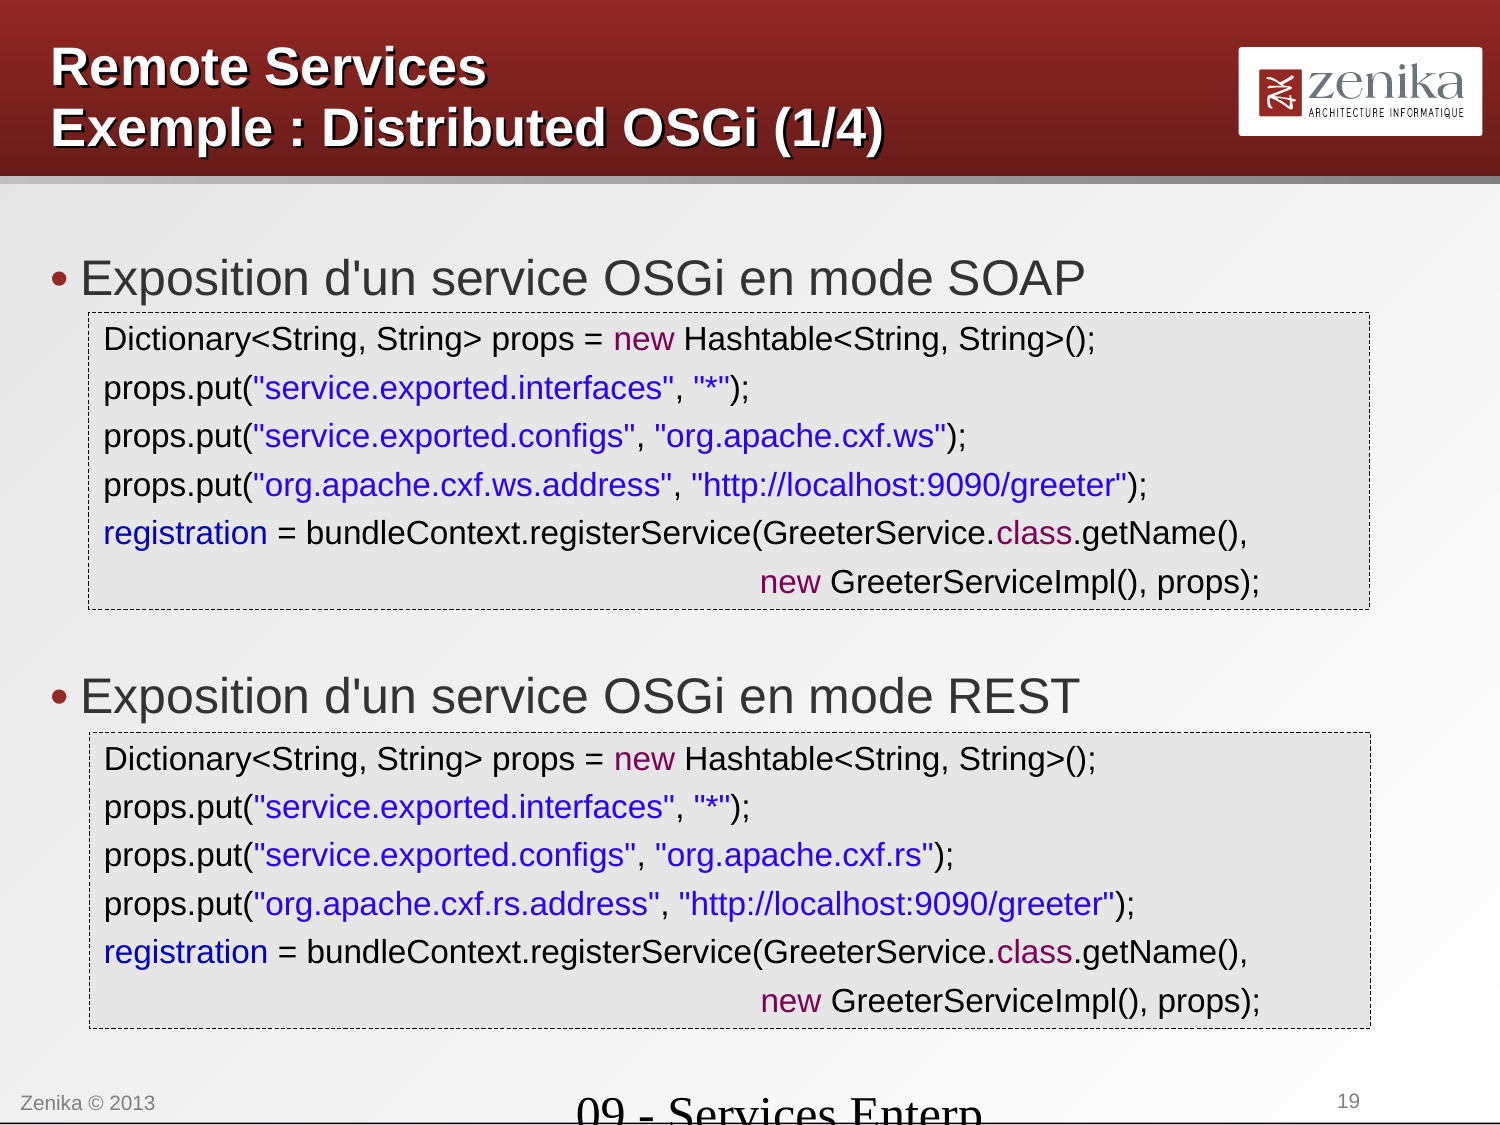

# Remote Services Exemple : Distributed OSGi (1/4)
Exposition d'un service OSGi en mode SOAP
Exposition d'un service OSGi en mode REST
Dictionary<String, String> props = new Hashtable<String, String>();
props.put("service.exported.interfaces", "*");
props.put("service.exported.configs", "org.apache.cxf.ws");
props.put("org.apache.cxf.ws.address", "http://localhost:9090/greeter");
registration = bundleContext.registerService(GreeterService.class.getName(),
 new GreeterServiceImpl(), props);
Dictionary<String, String> props = new Hashtable<String, String>();
props.put("service.exported.interfaces", "*");
props.put("service.exported.configs", "org.apache.cxf.rs");
props.put("org.apache.cxf.rs.address", "http://localhost:9090/greeter");
registration = bundleContext.registerService(GreeterService.class.getName(),
 new GreeterServiceImpl(), props);